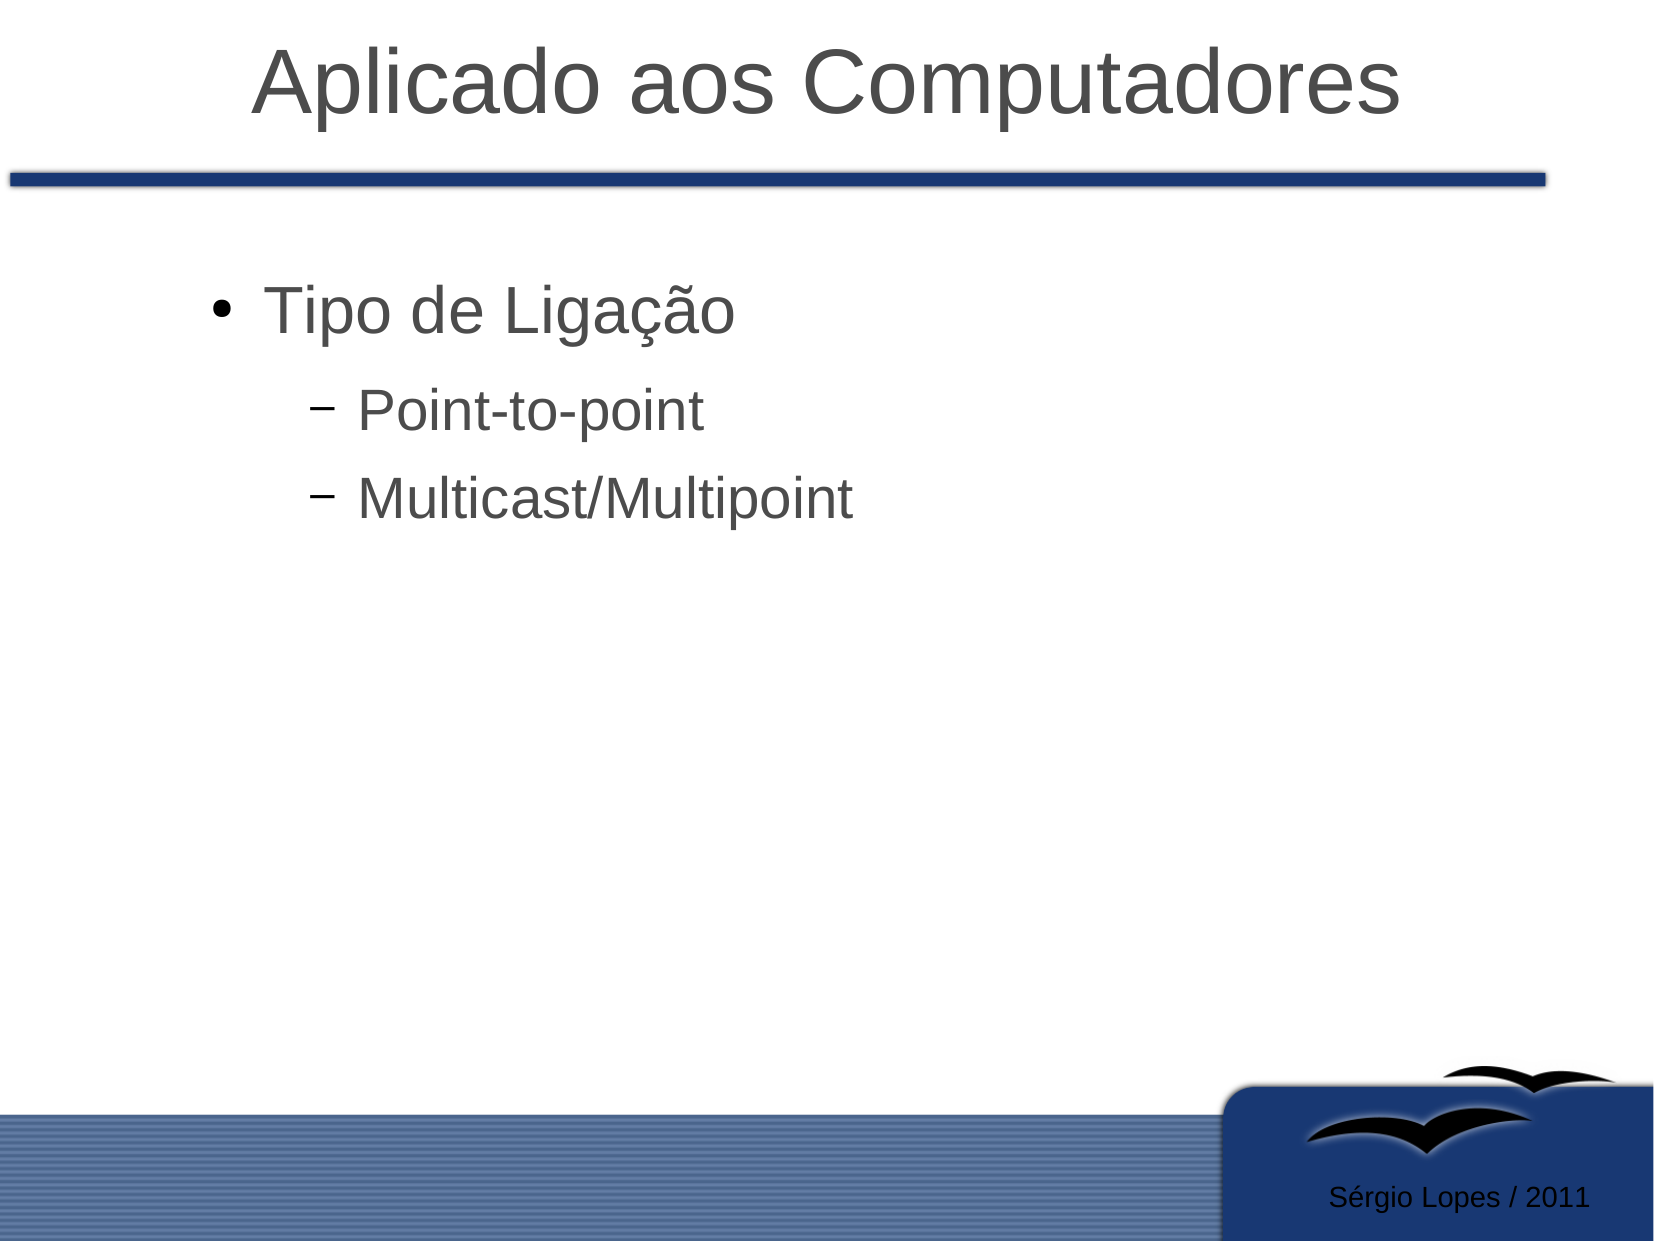

# Aplicado aos Computadores
Tipo de Ligação
Point-to-point
Multicast/Multipoint
Sérgio Lopes / 2011